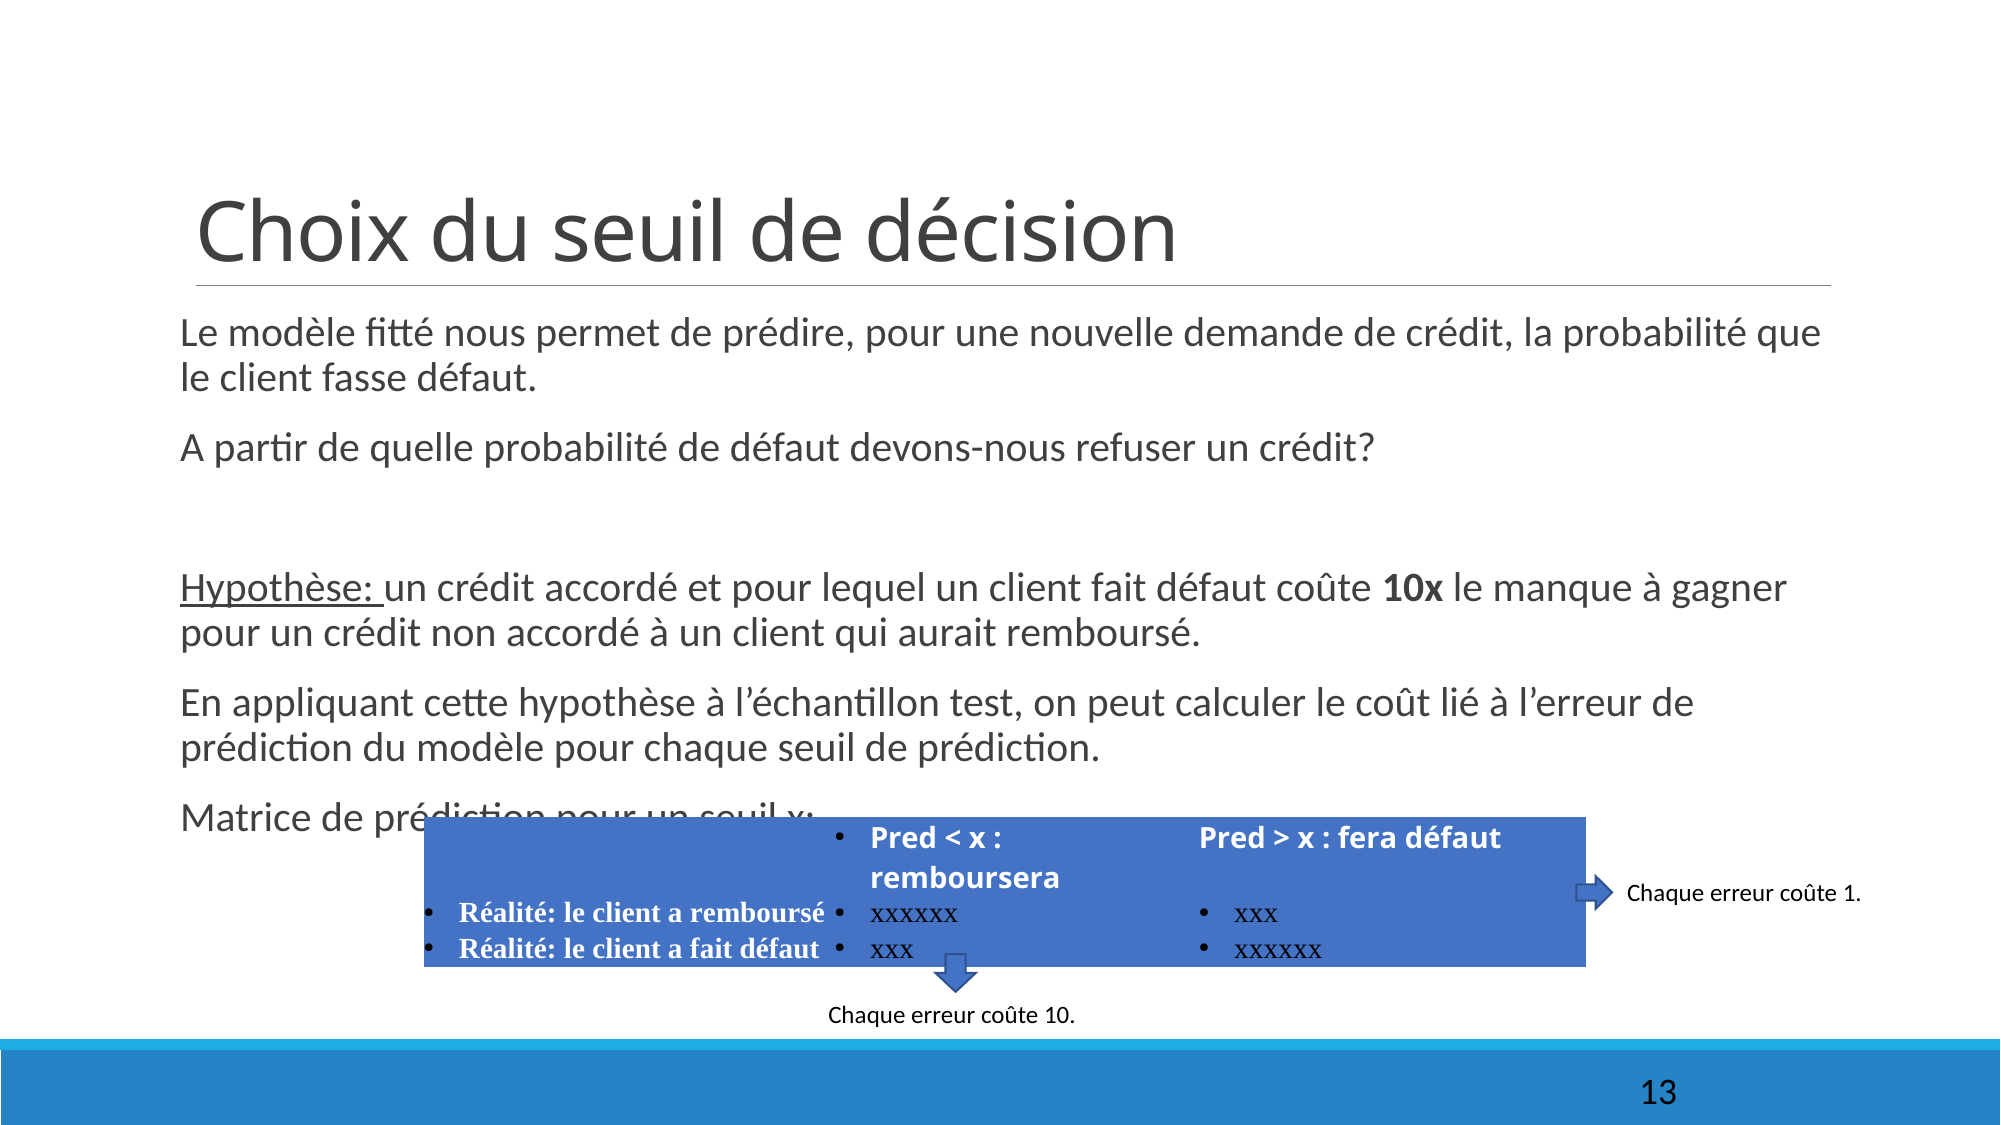

# Choix du seuil de décision
Le modèle fitté nous permet de prédire, pour une nouvelle demande de crédit, la probabilité que le client fasse défaut.
A partir de quelle probabilité de défaut devons-nous refuser un crédit?
Hypothèse: un crédit accordé et pour lequel un client fait défaut coûte 10x le manque à gagner pour un crédit non accordé à un client qui aurait remboursé.
En appliquant cette hypothèse à l’échantillon test, on peut calculer le coût lié à l’erreur de prédiction du modèle pour chaque seuil de prédiction.
Matrice de prédiction pour un seuil x:
| | Pred < x : remboursera | Pred > x : fera défaut |
| --- | --- | --- |
| Réalité: le client a remboursé | xxxxxx | xxx |
| Réalité: le client a fait défaut | xxx | xxxxxx |
Chaque erreur coûte 1.
Chaque erreur coûte 10.